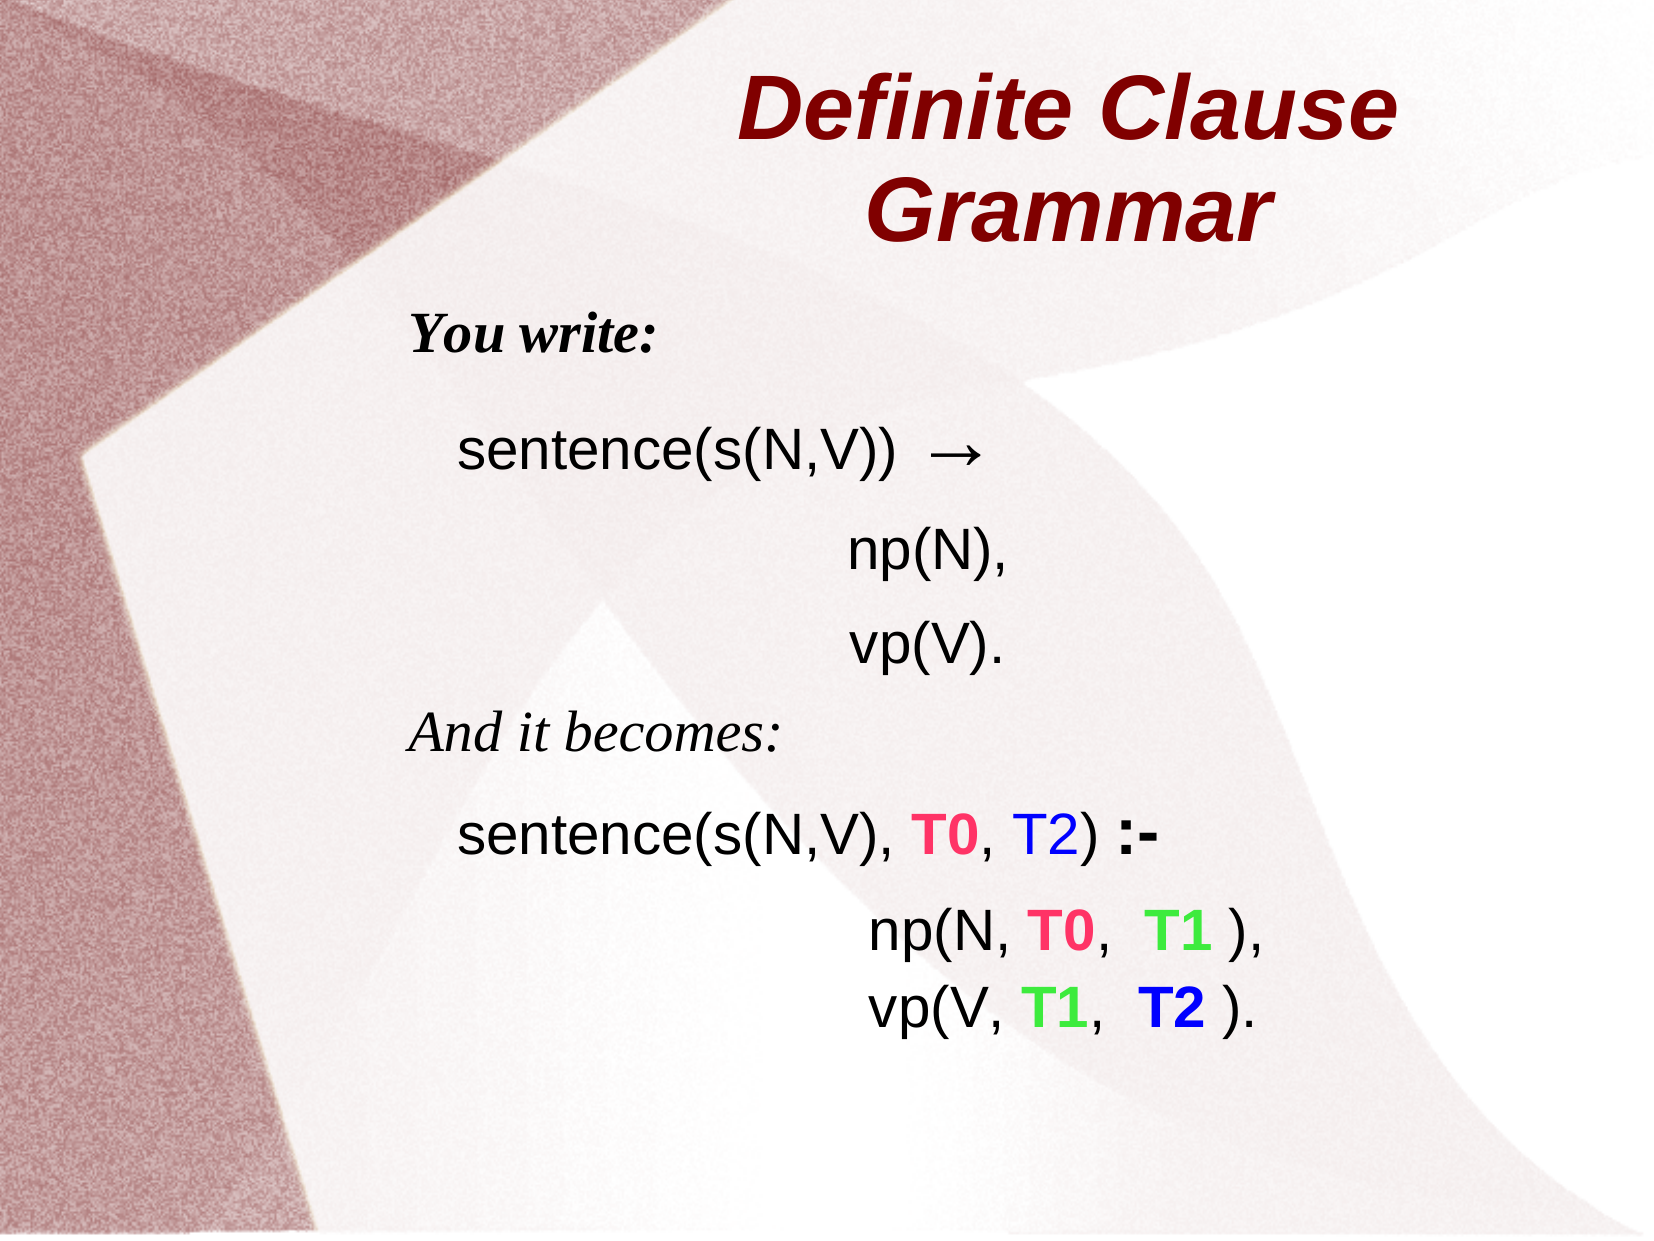

# Definite Clause Grammar
You write:
 sentence(s(N,V)) →
 np(N),
 vp(V).
And it becomes:
 sentence(s(N,V), T0, T2) :-
np(N, T0, T1 ),
vp(V, T1, T2 ).